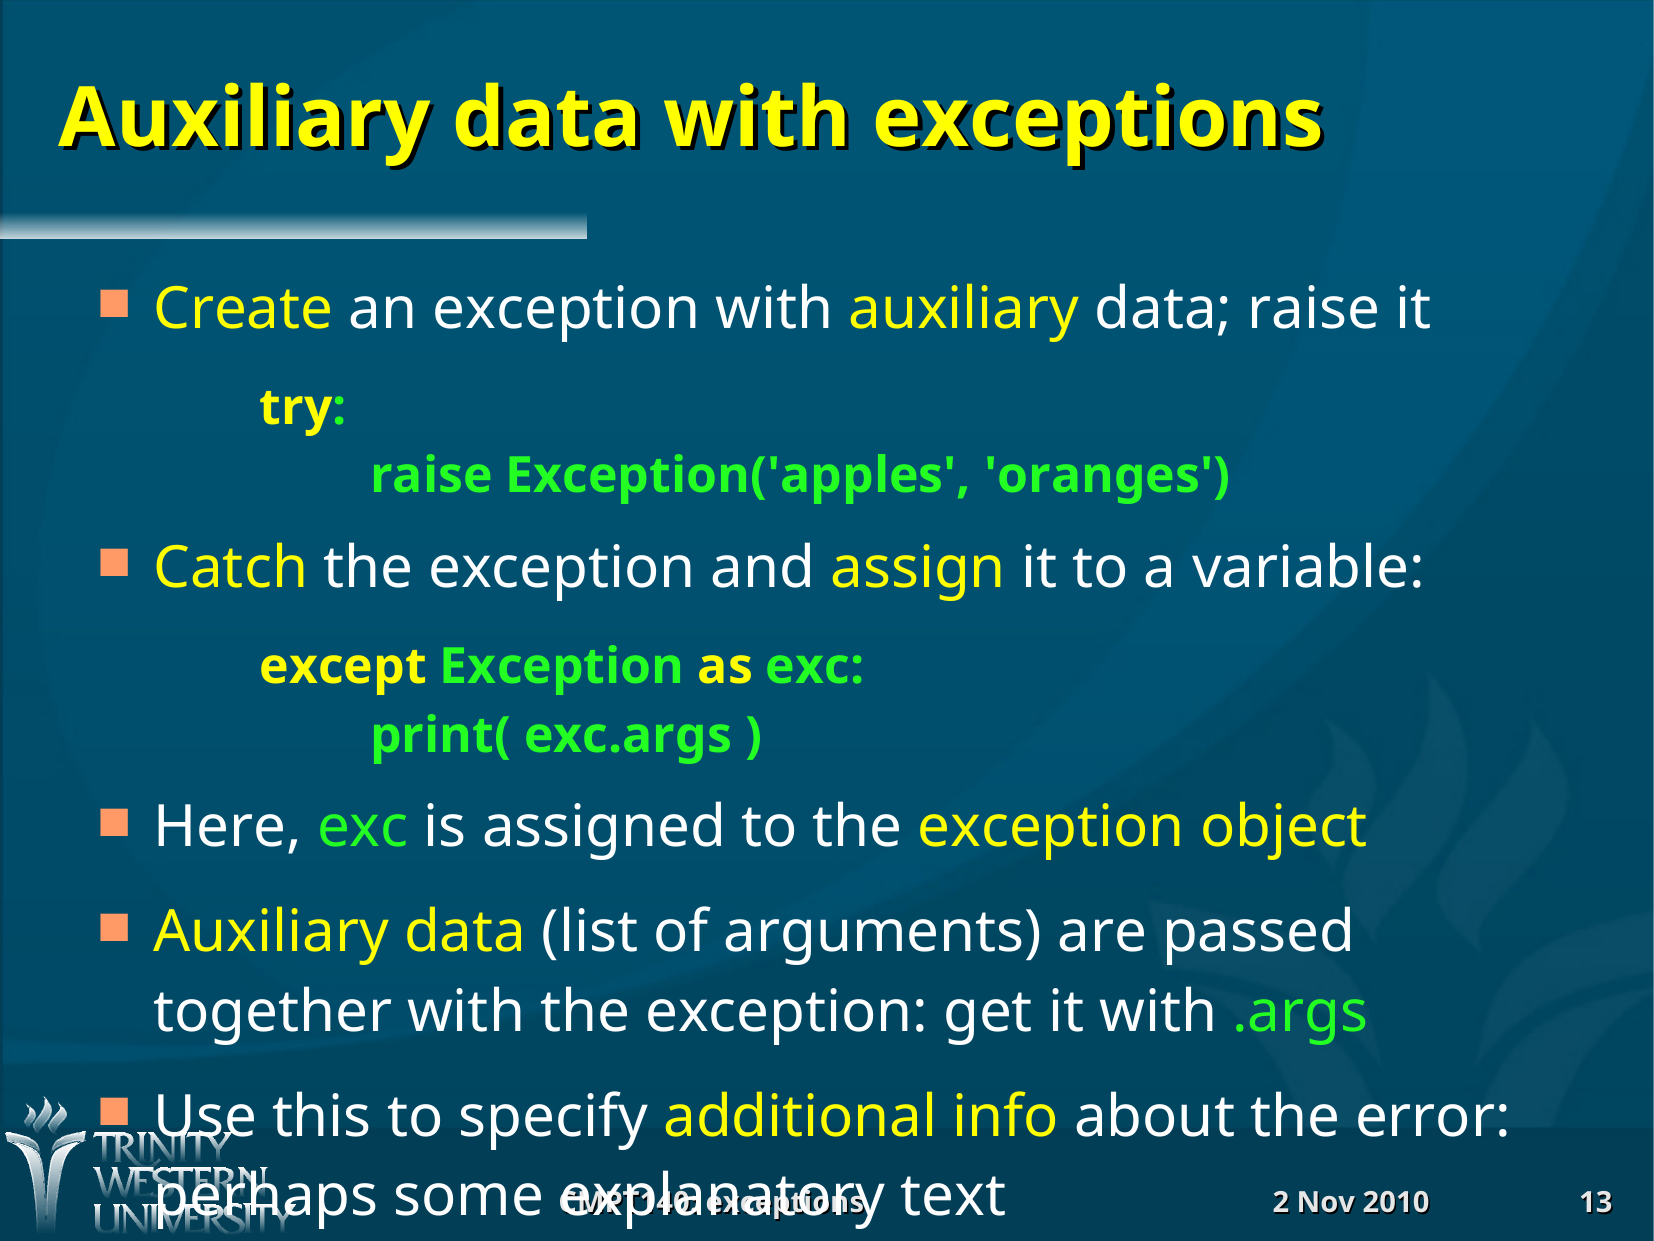

# Auxiliary data with exceptions
Create an exception with auxiliary data; raise it
try:
	raise Exception('apples', 'oranges')
Catch the exception and assign it to a variable:
except Exception as exc:
	print( exc.args )
Here, exc is assigned to the exception object
Auxiliary data (list of arguments) are passed together with the exception: get it with .args
Use this to specify additional info about the error: perhaps some explanatory text
CMPT140: exceptions
2 Nov 2010
13